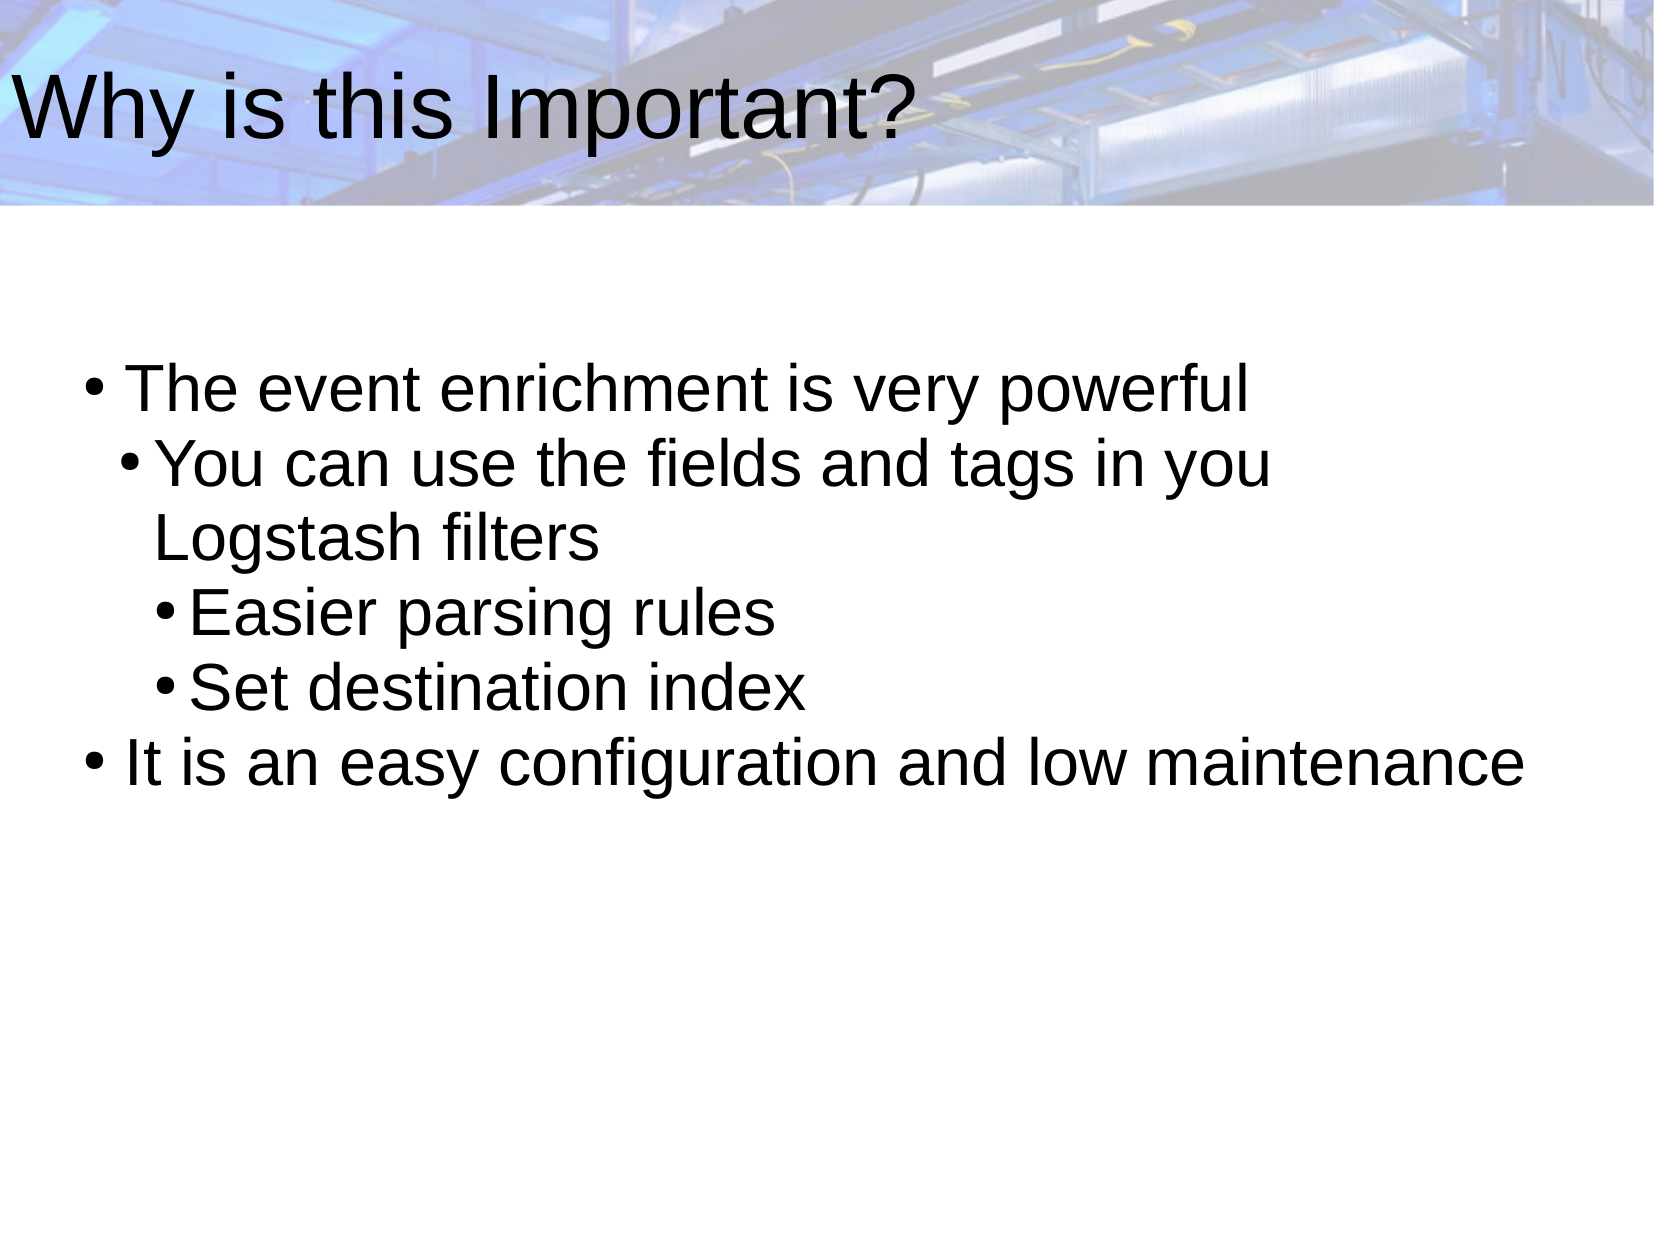

# Why is this Important?
 The event enrichment is very powerful
You can use the fields and tags in you Logstash filters
Easier parsing rules
Set destination index
 It is an easy configuration and low maintenance